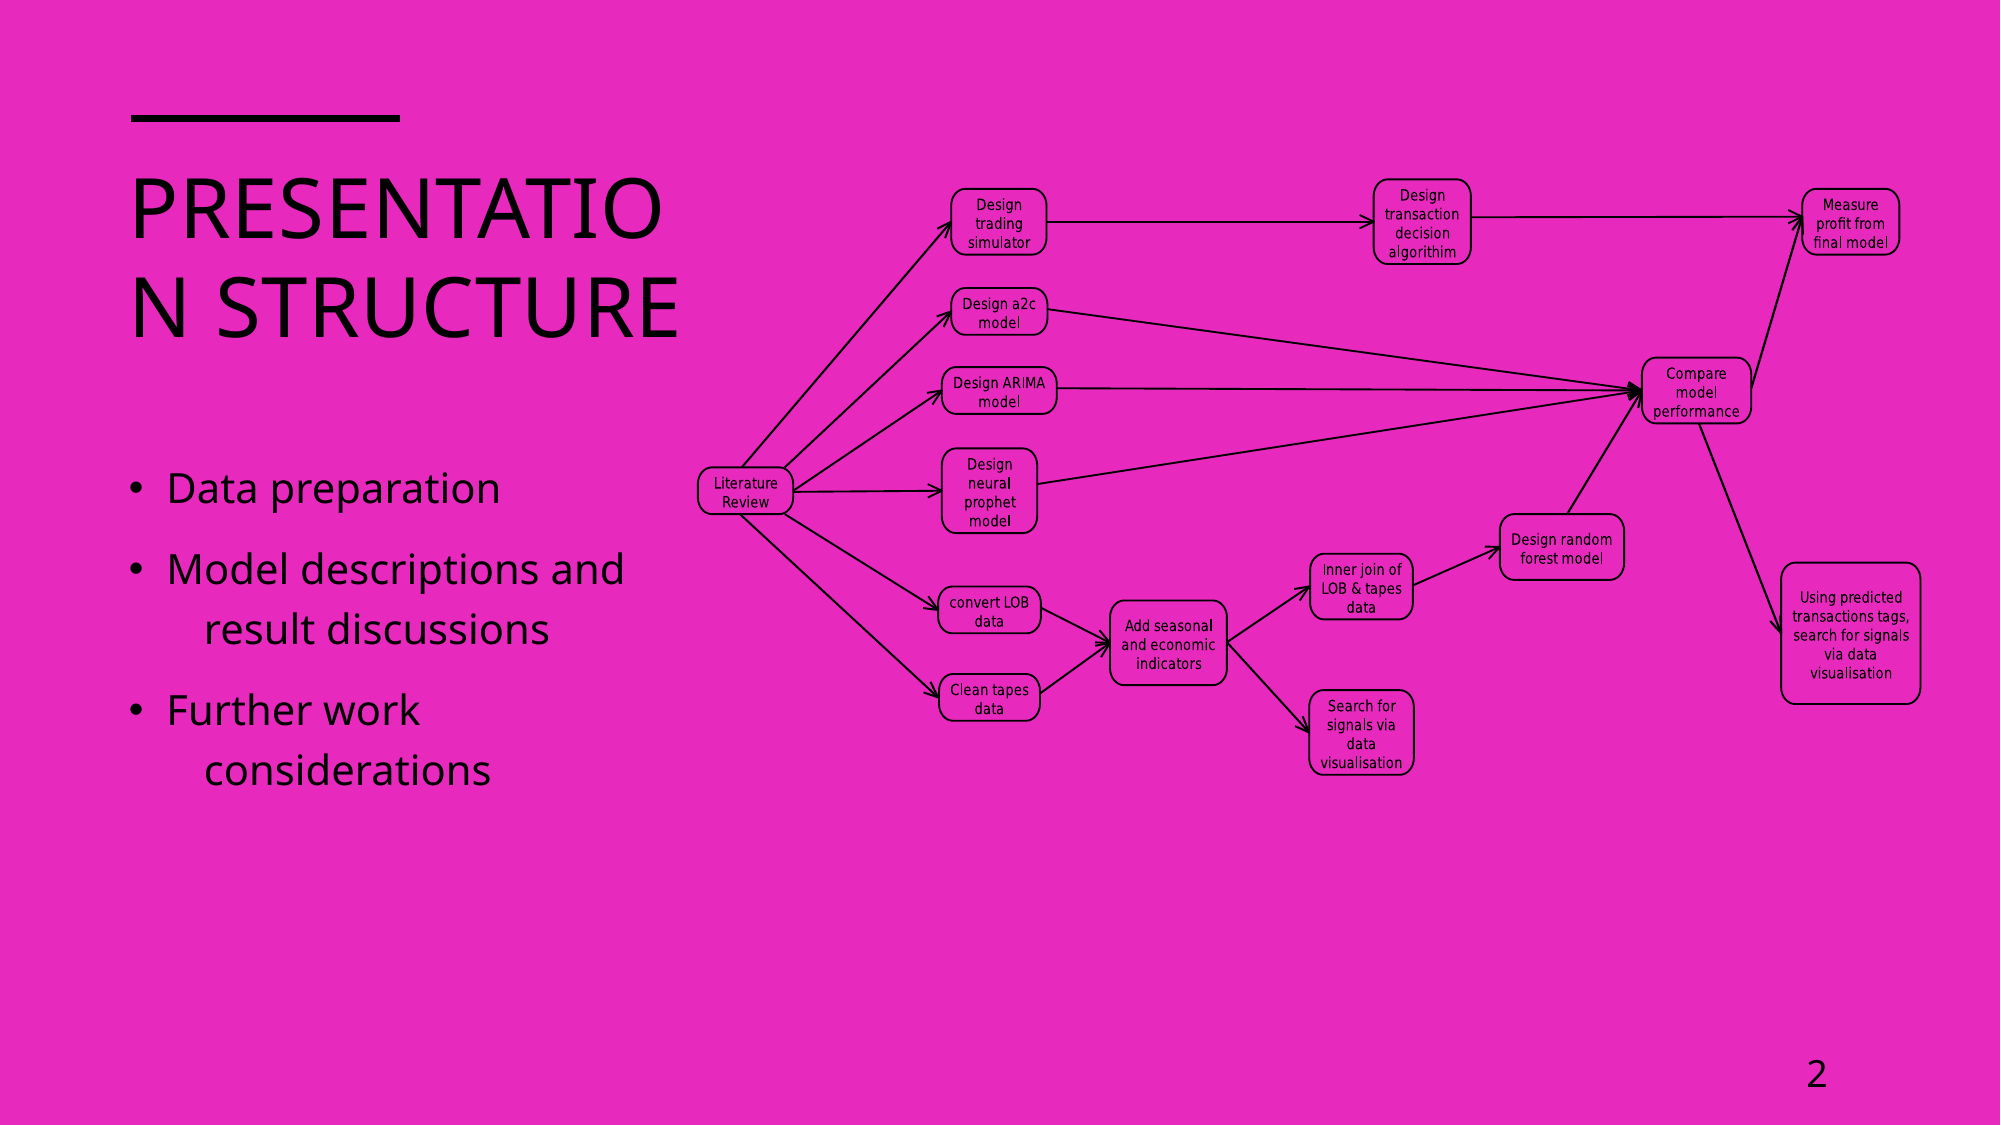

# Presentation structure
Data preparation
Model descriptions and result discussions
Further work considerations